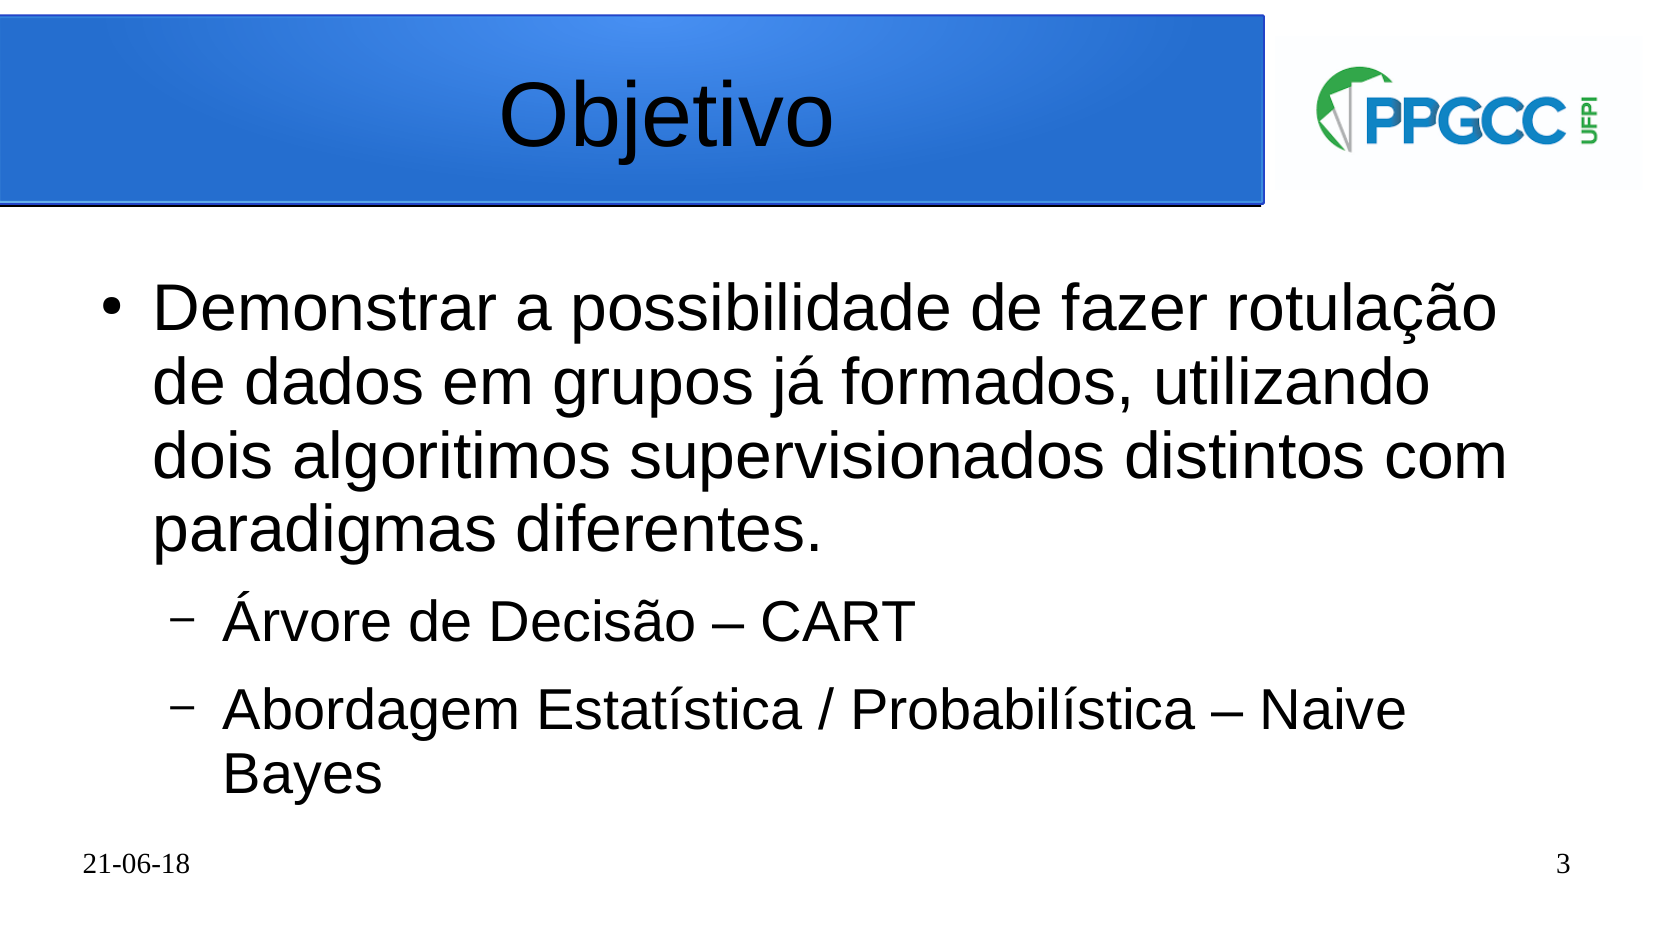

# Objetivo
Demonstrar a possibilidade de fazer rotulação de dados em grupos já formados, utilizando dois algoritimos supervisionados distintos com paradigmas diferentes.
Árvore de Decisão – CART
Abordagem Estatística / Probabilística – Naive Bayes
21-06-18
3